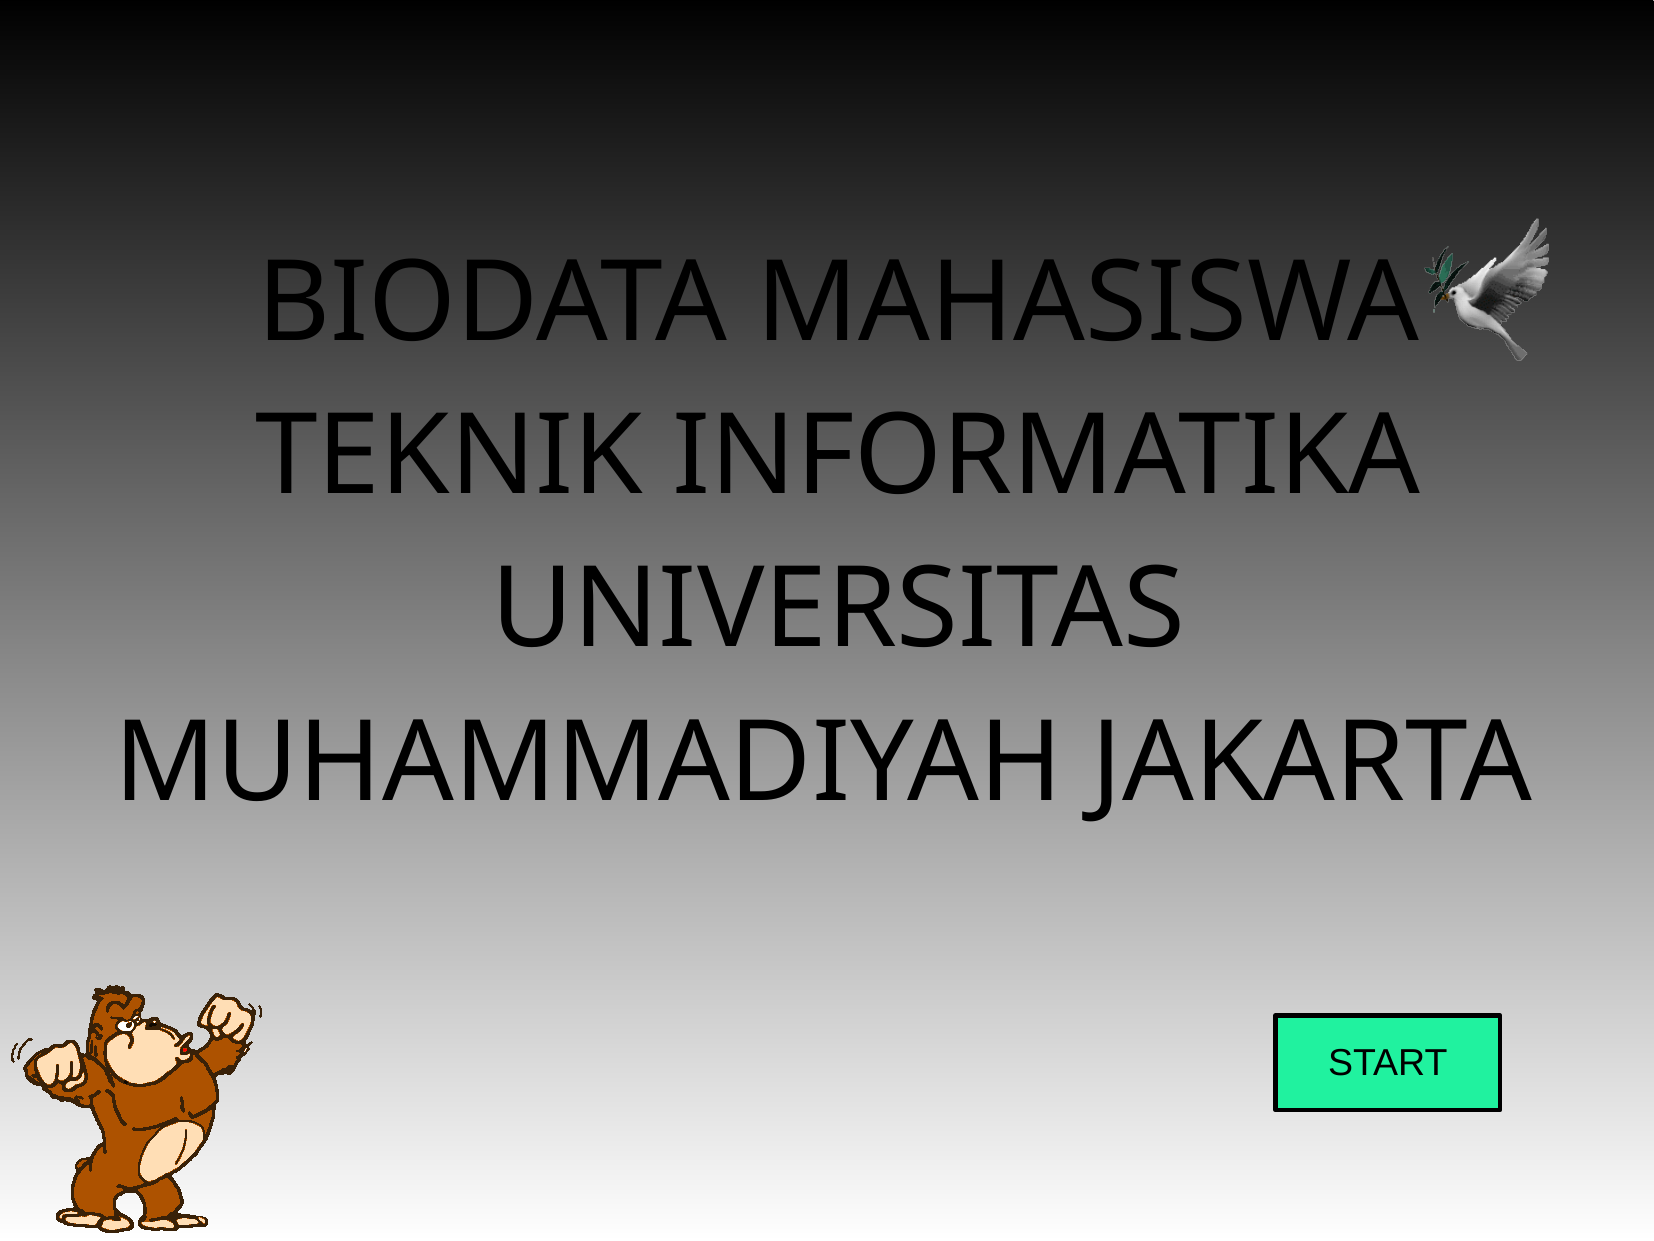

BIODATA MAHASISWA TEKNIK INFORMATIKA UNIVERSITAS MUHAMMADIYAH JAKARTA
START